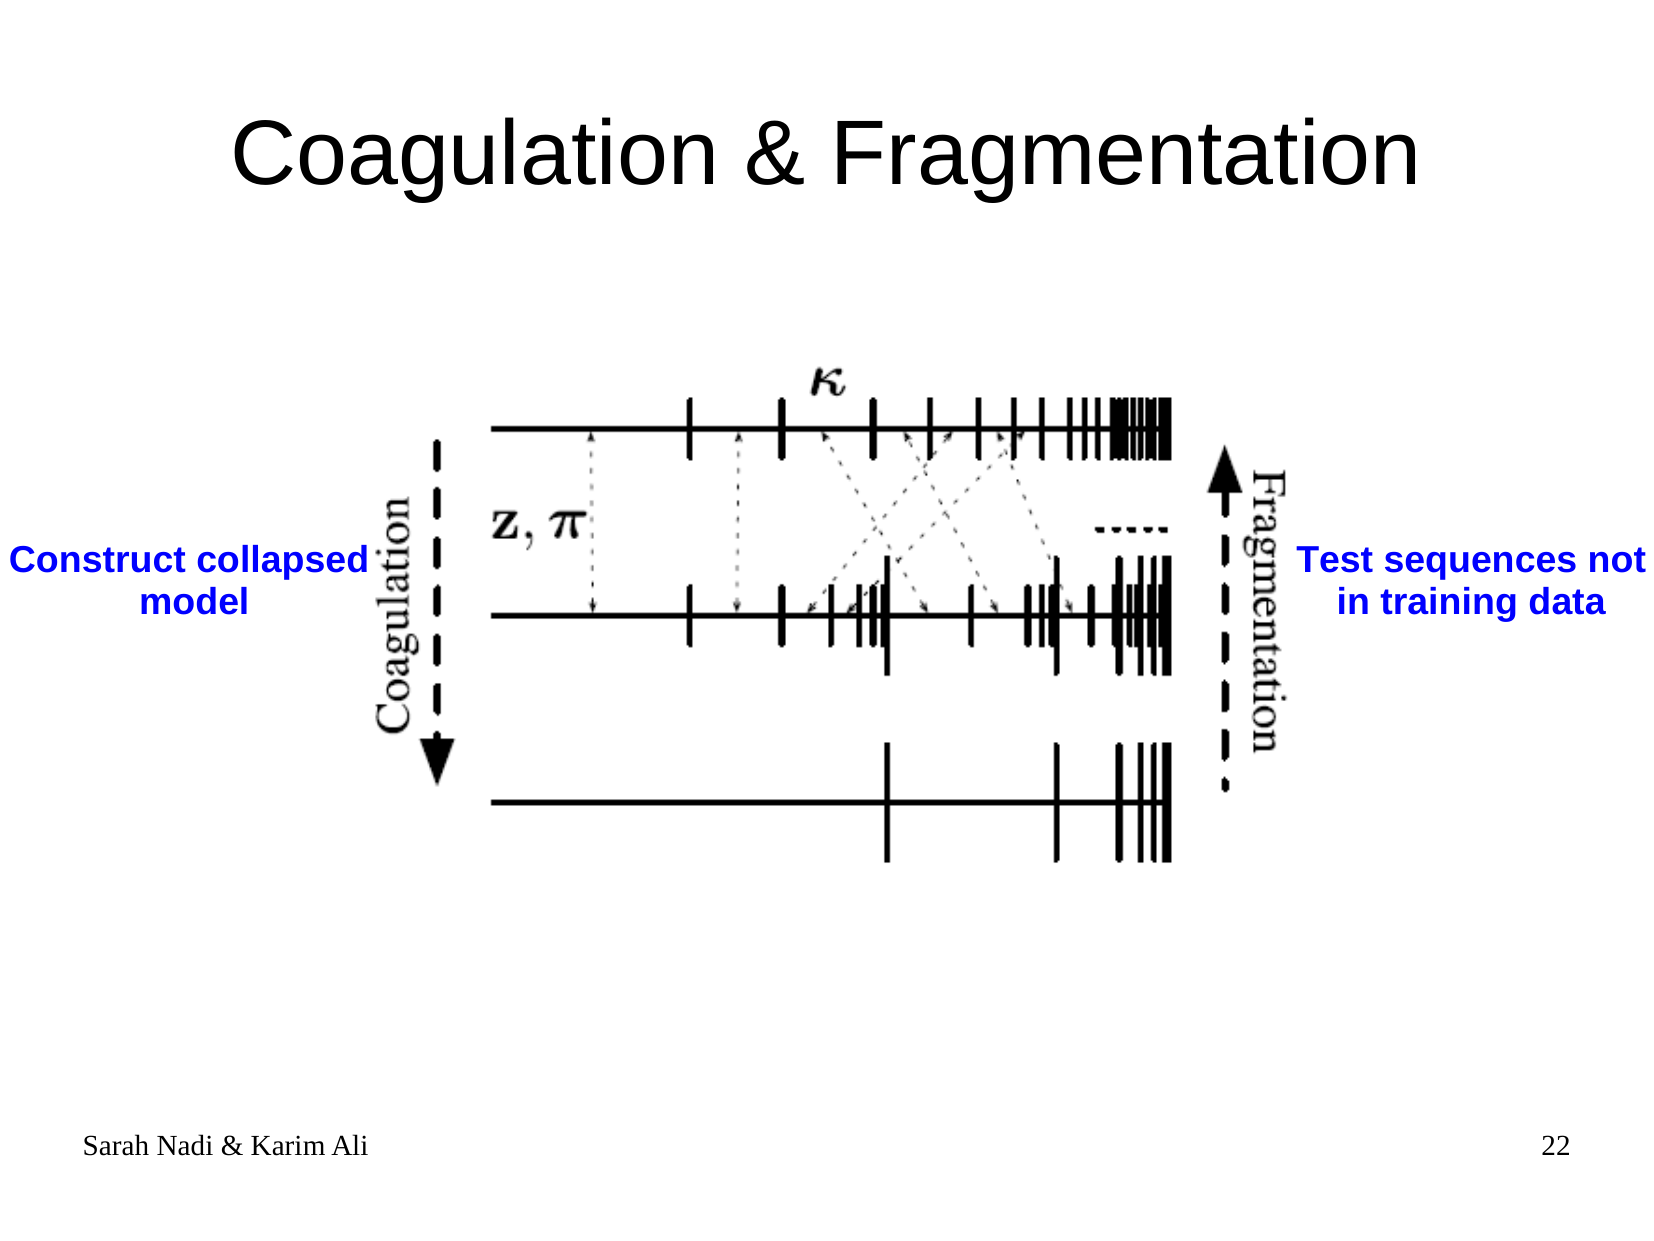

# Coagulation & Fragmentation
Construct collapsed
model
Test sequences not
in training data
Sarah Nadi & Karim Ali
22